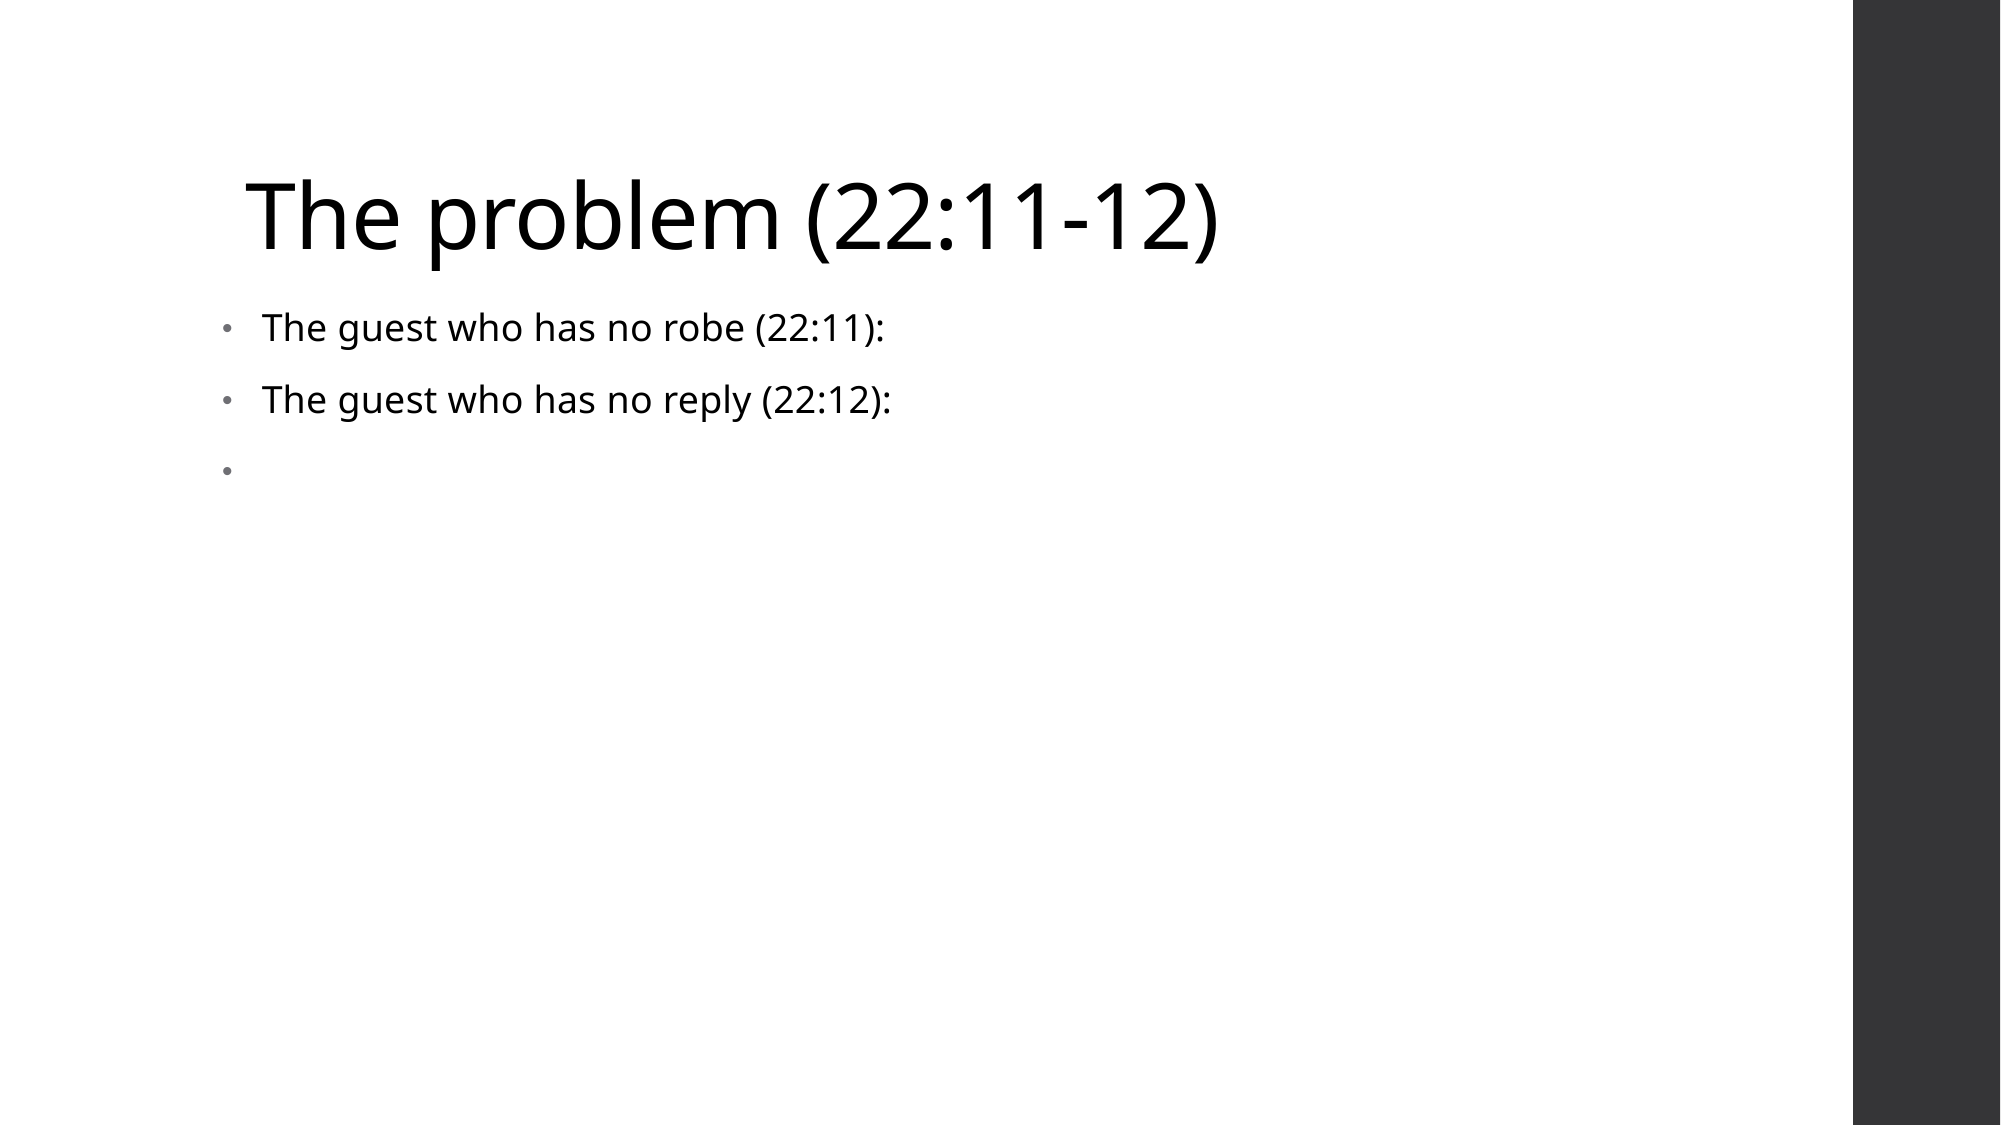

# The problem (22:11-12)
 The guest who has no robe (22:11):
 The guest who has no reply (22:12):